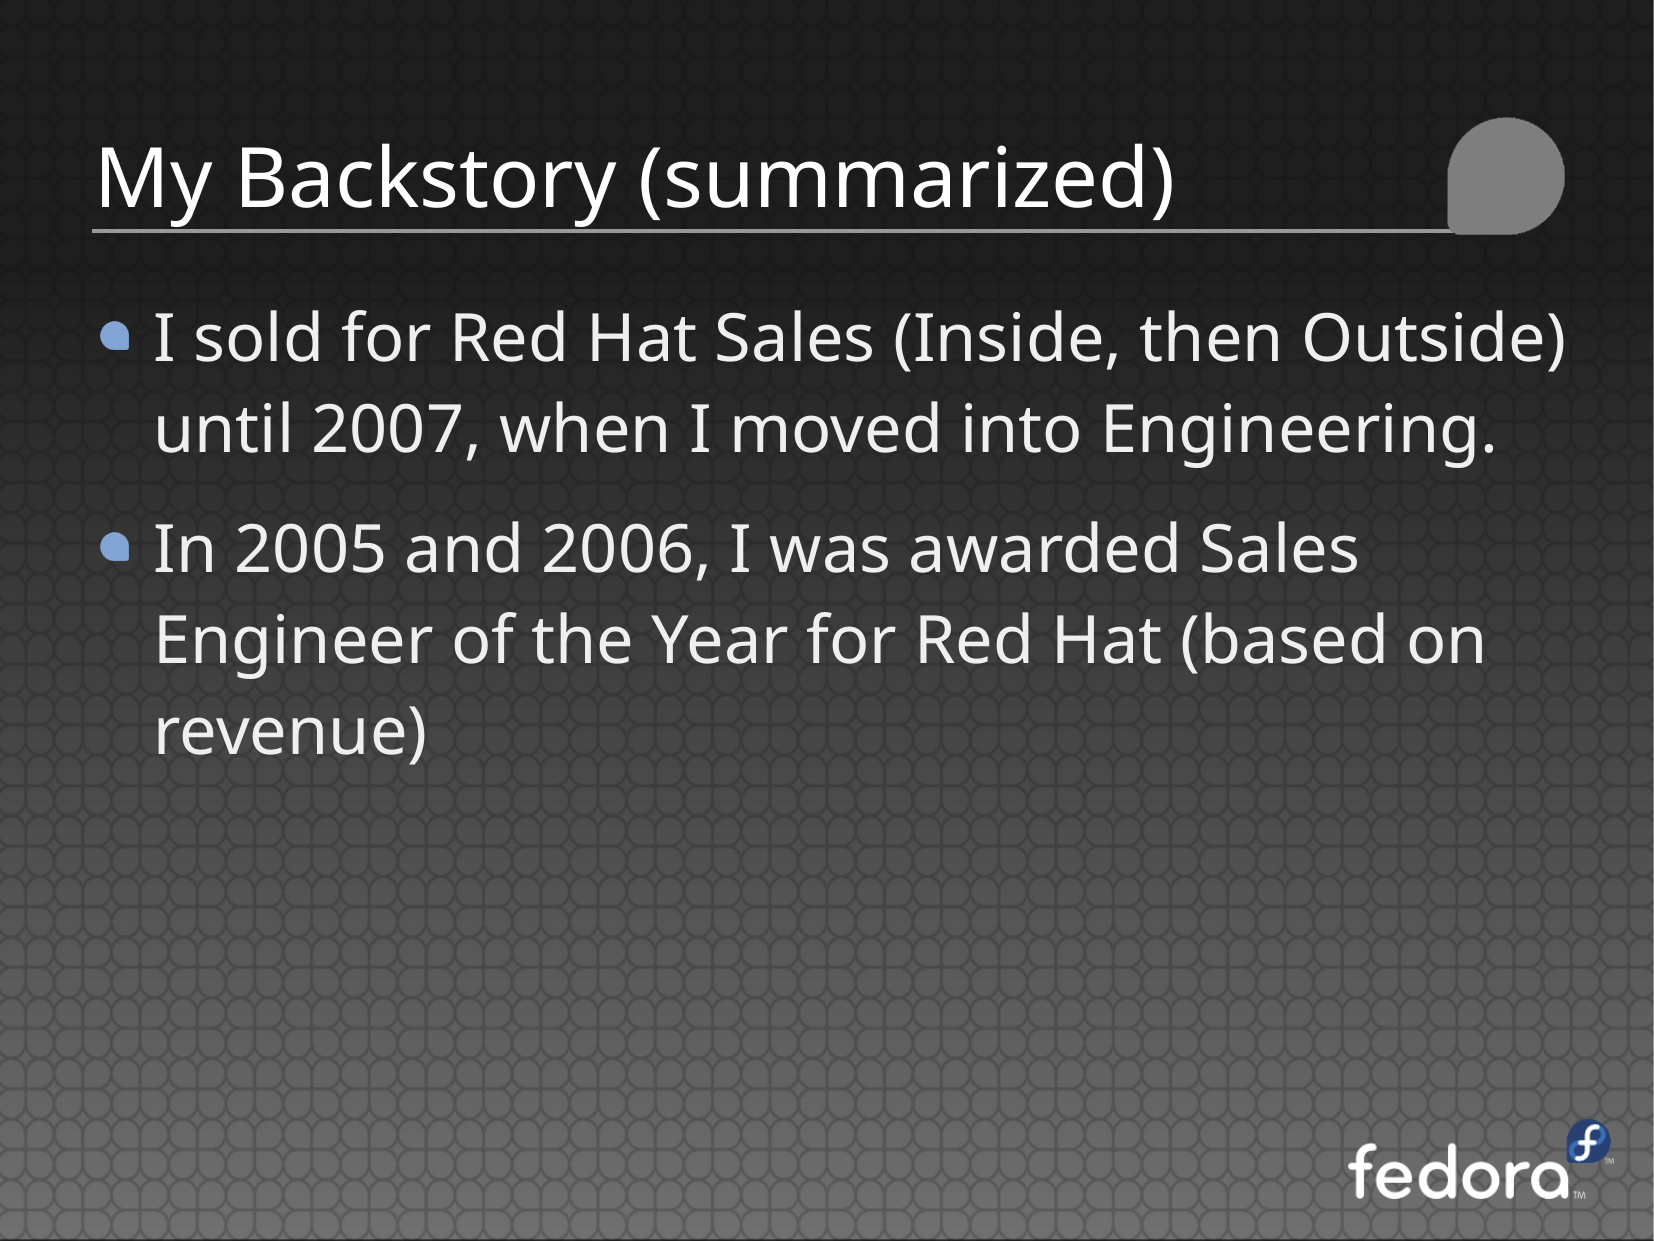

My Backstory (summarized)
# I sold for Red Hat Sales (Inside, then Outside) until 2007, when I moved into Engineering.
In 2005 and 2006, I was awarded Sales Engineer of the Year for Red Hat (based on revenue)